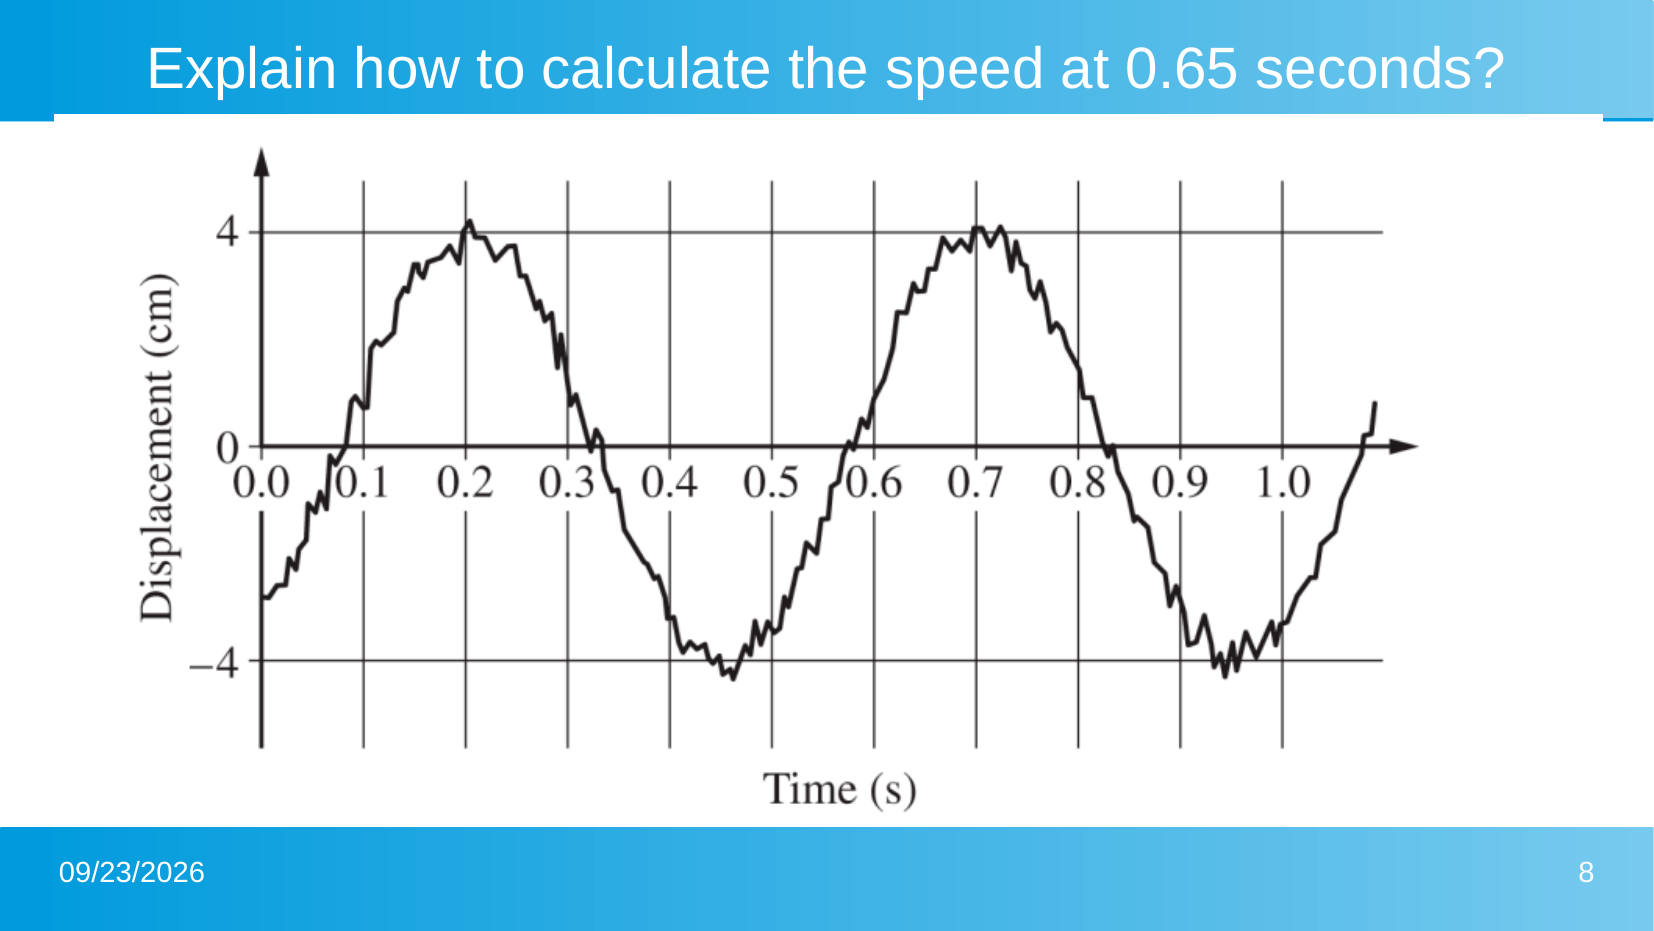

# Explain how to calculate the speed at 0.65 seconds?
8